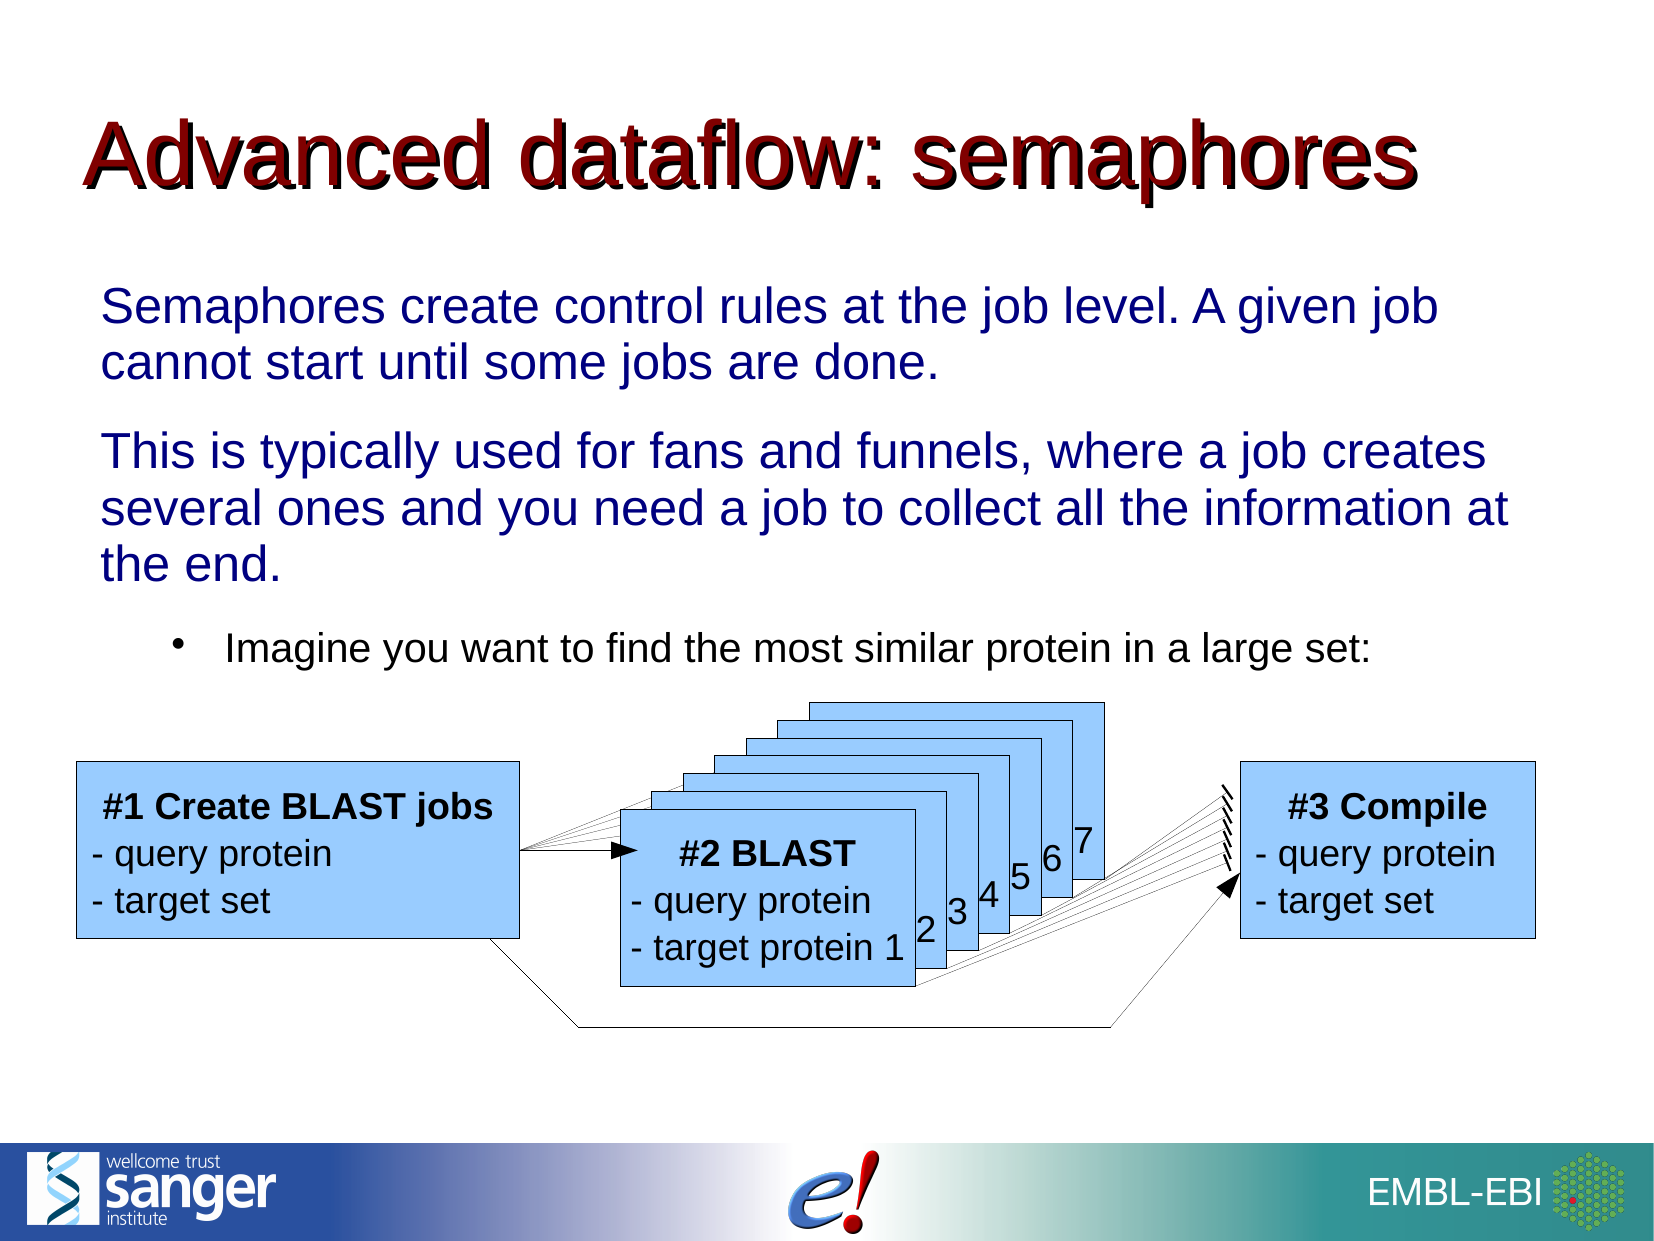

# Advanced dataflow: semaphores
Semaphores create control rules at the job level. A given job cannot start until some jobs are done.
This is typically used for fans and funnels, where a job creates several ones and you need a job to collect all the information at the end.
Imagine you want to find the most similar protein in a large set:
#2 Analysis
- query protein
- target protein 7
#2 Analysis
- query protein
- target protein 6
#2 Analysis
- query protein
- target protein 5
#2 Analysis
- query protein
- target protein 4
#1 Create BLAST jobs
- query protein
- target set
#3 Compile
- query protein
- target set
#2 Analysis
- query protein
- target protein 3
#2 Analysis
- query protein
- target protein 2
#2 BLAST
- query protein
- target protein 1